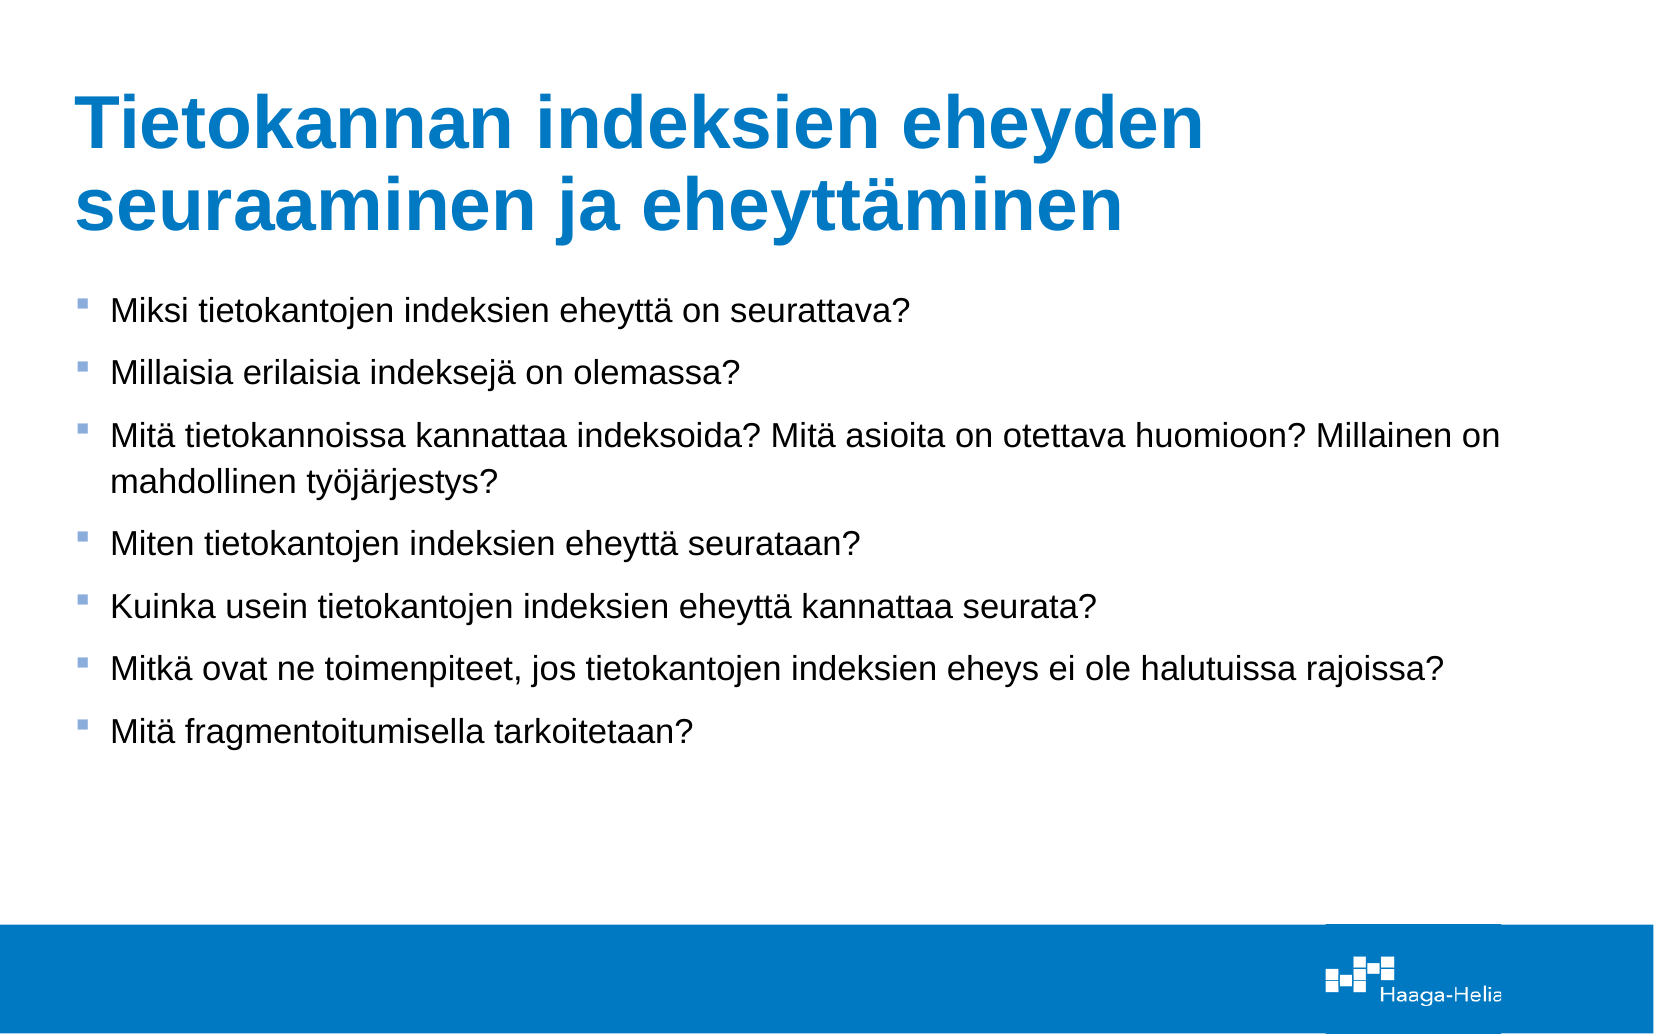

# Tietokannan indeksien eheyden seuraaminen ja eheyttäminen
Miksi tietokantojen indeksien eheyttä on seurattava?
Millaisia erilaisia indeksejä on olemassa?
Mitä tietokannoissa kannattaa indeksoida? Mitä asioita on otettava huomioon? Millainen on mahdollinen työjärjestys?
Miten tietokantojen indeksien eheyttä seurataan?
Kuinka usein tietokantojen indeksien eheyttä kannattaa seurata?
Mitkä ovat ne toimenpiteet, jos tietokantojen indeksien eheys ei ole halutuissa rajoissa?
Mitä fragmentoitumisella tarkoitetaan?